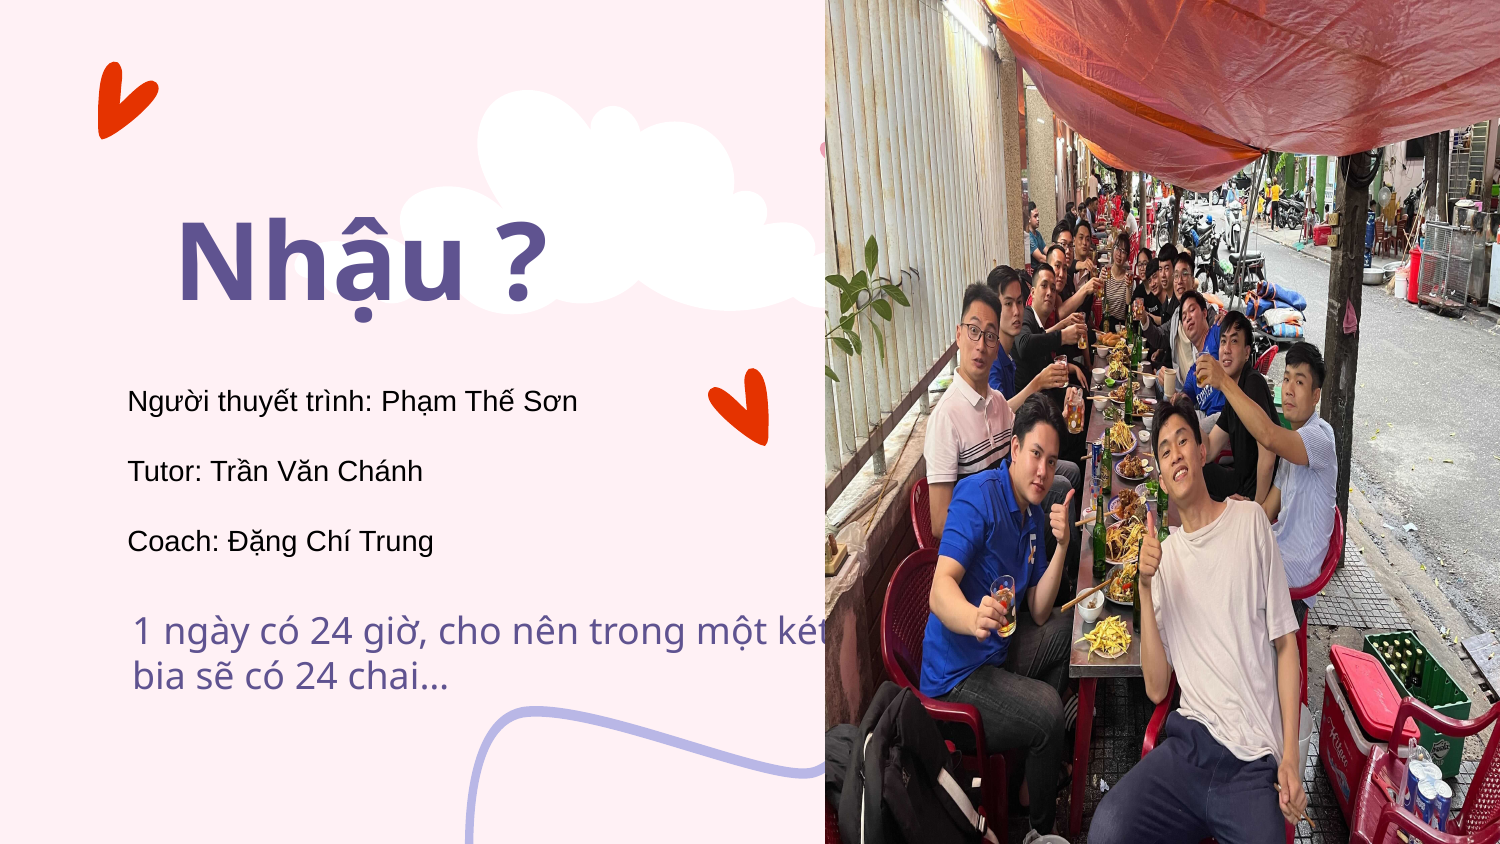

# Nhậu ?
Người thuyết trình: Phạm Thế Sơn
Tutor: Trần Văn Chánh
Coach: Đặng Chí Trung
1 ngày có 24 giờ, cho nên trong một két bia sẽ có 24 chai…